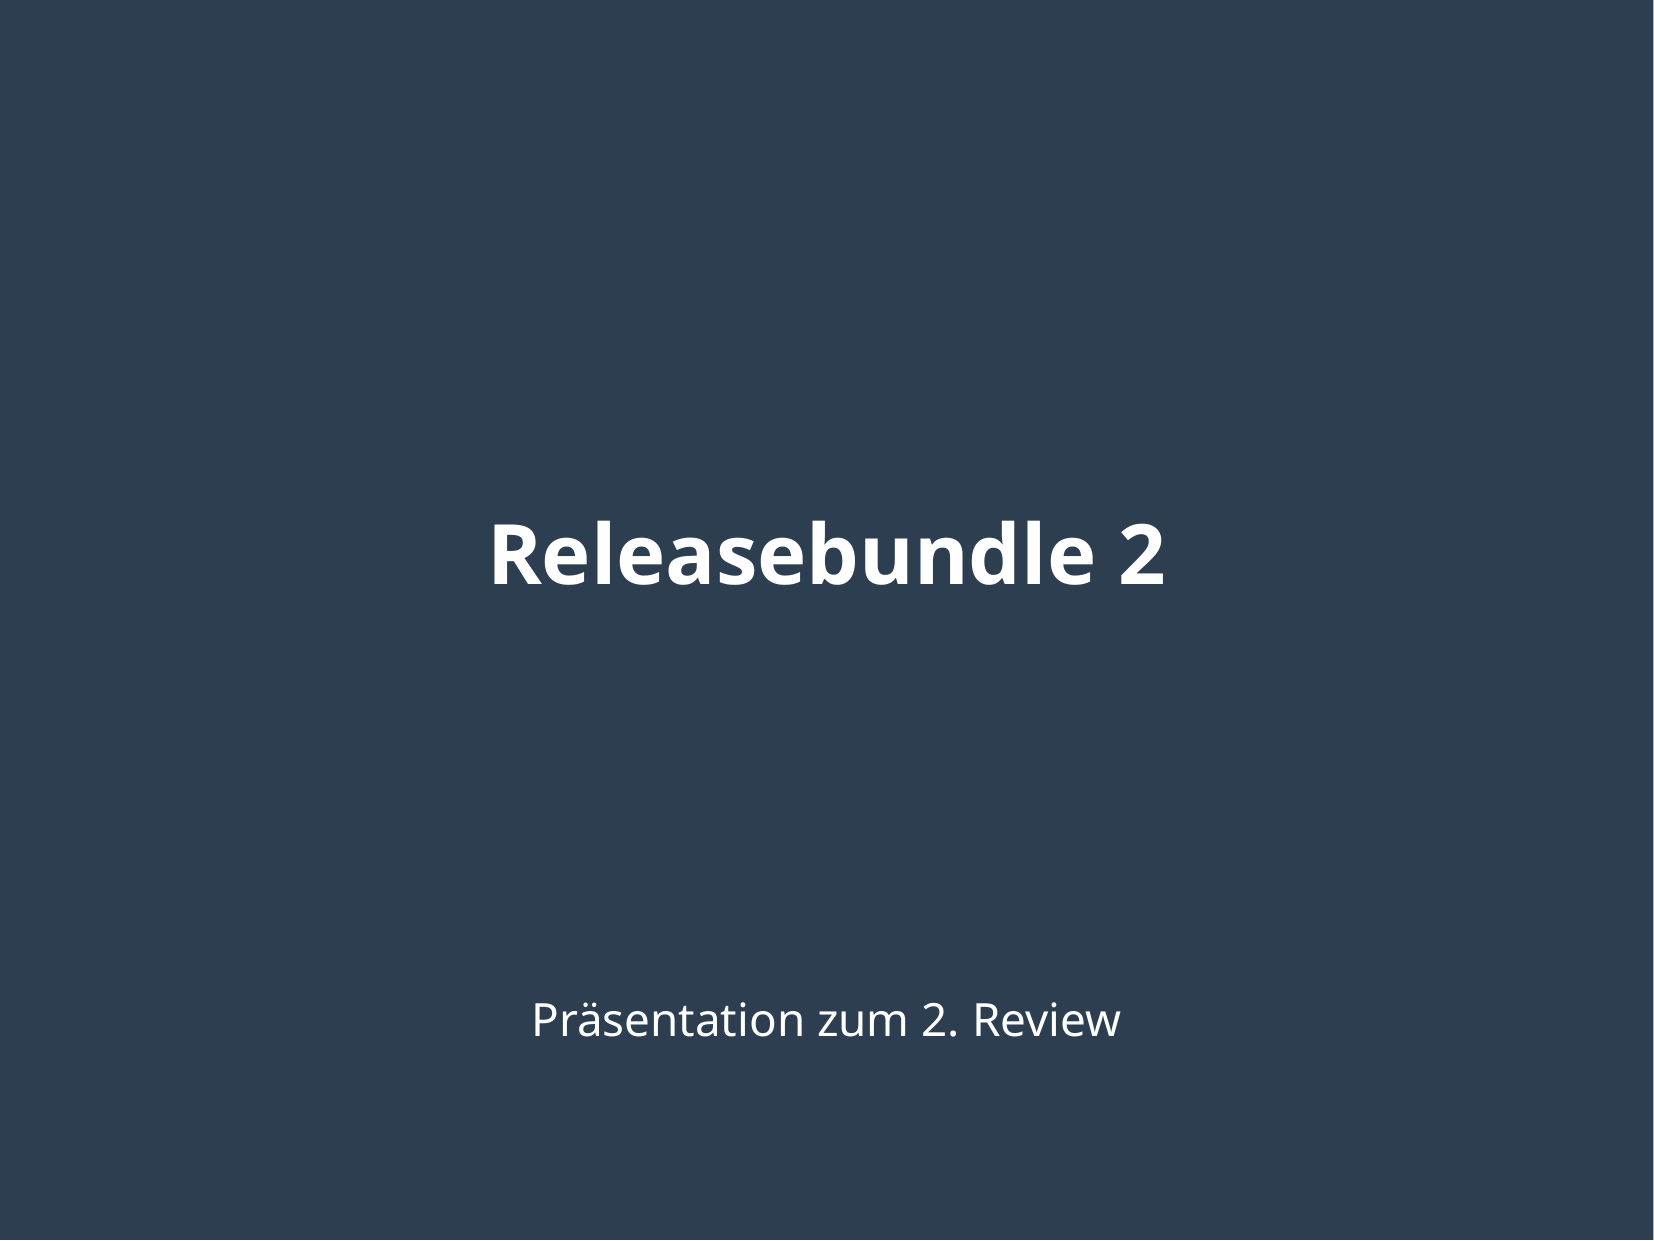

# Releasebundle 2
Präsentation zum 2. Review